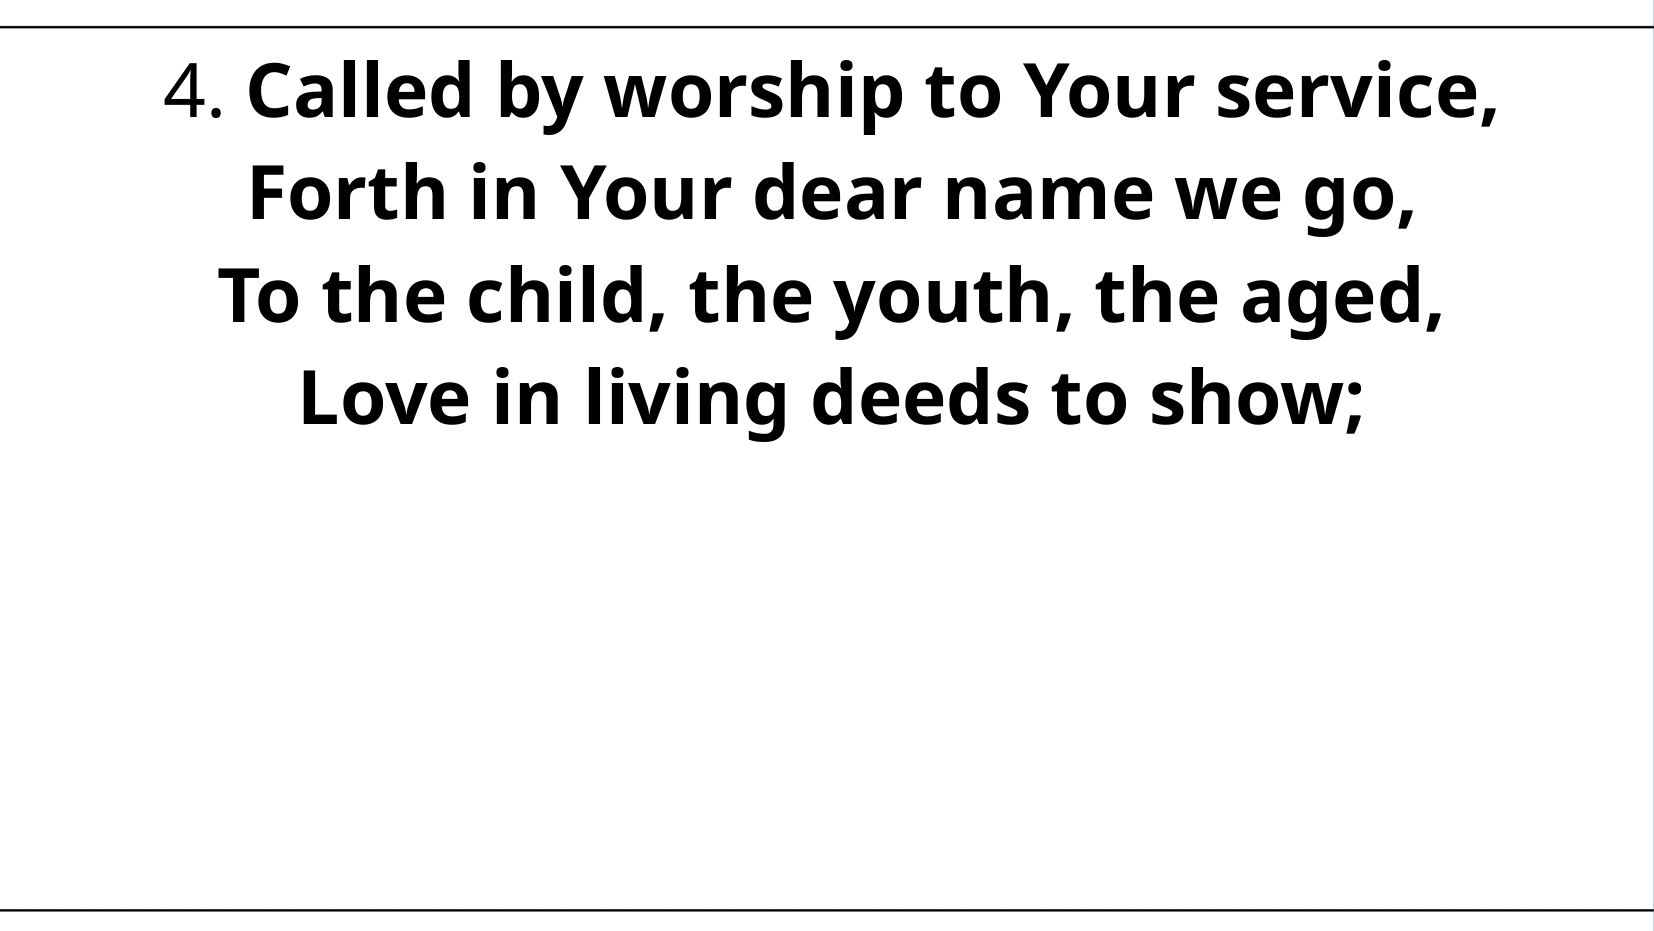

4. Called by worship to Your service,
Forth in Your dear name we go,
To the child, the youth, the aged,
Love in living deeds to show;